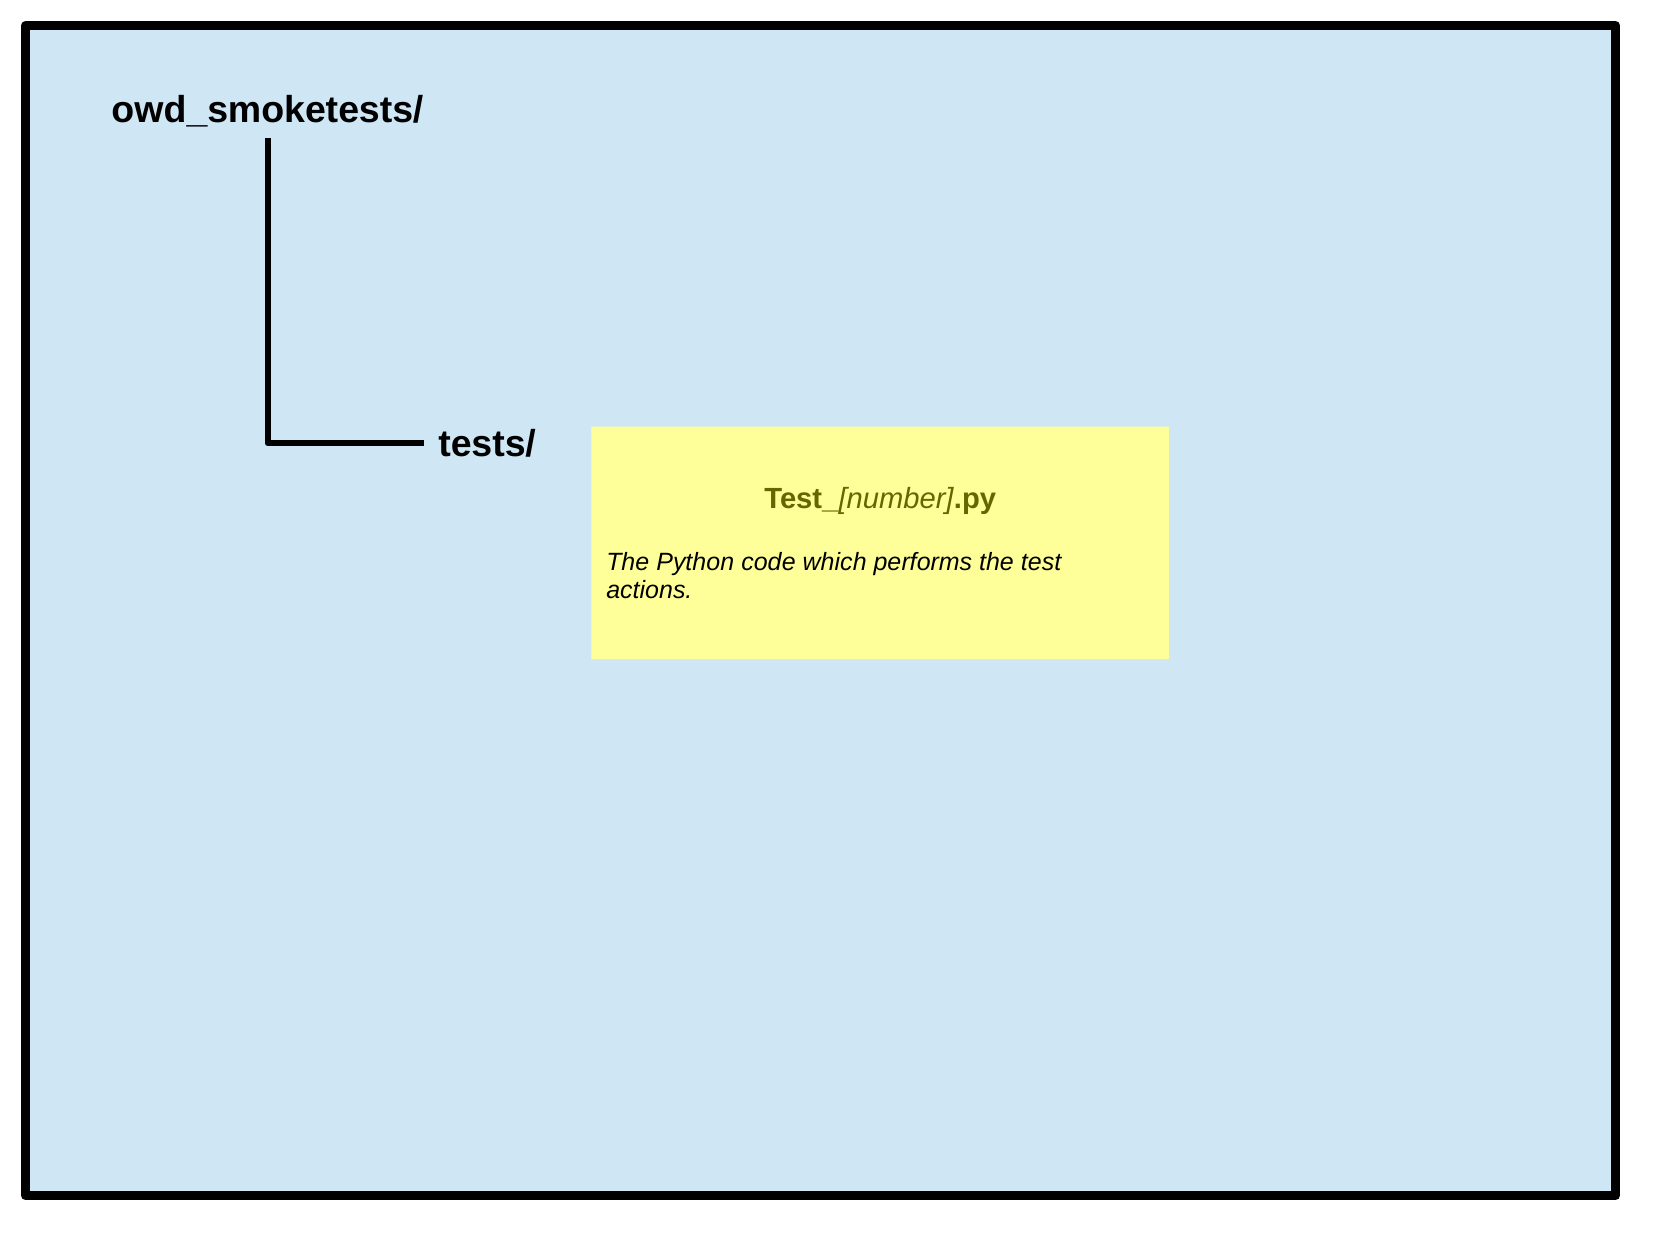

owd_smoketests/
tests/
Test_[number].py
The Python code which performs the test actions.